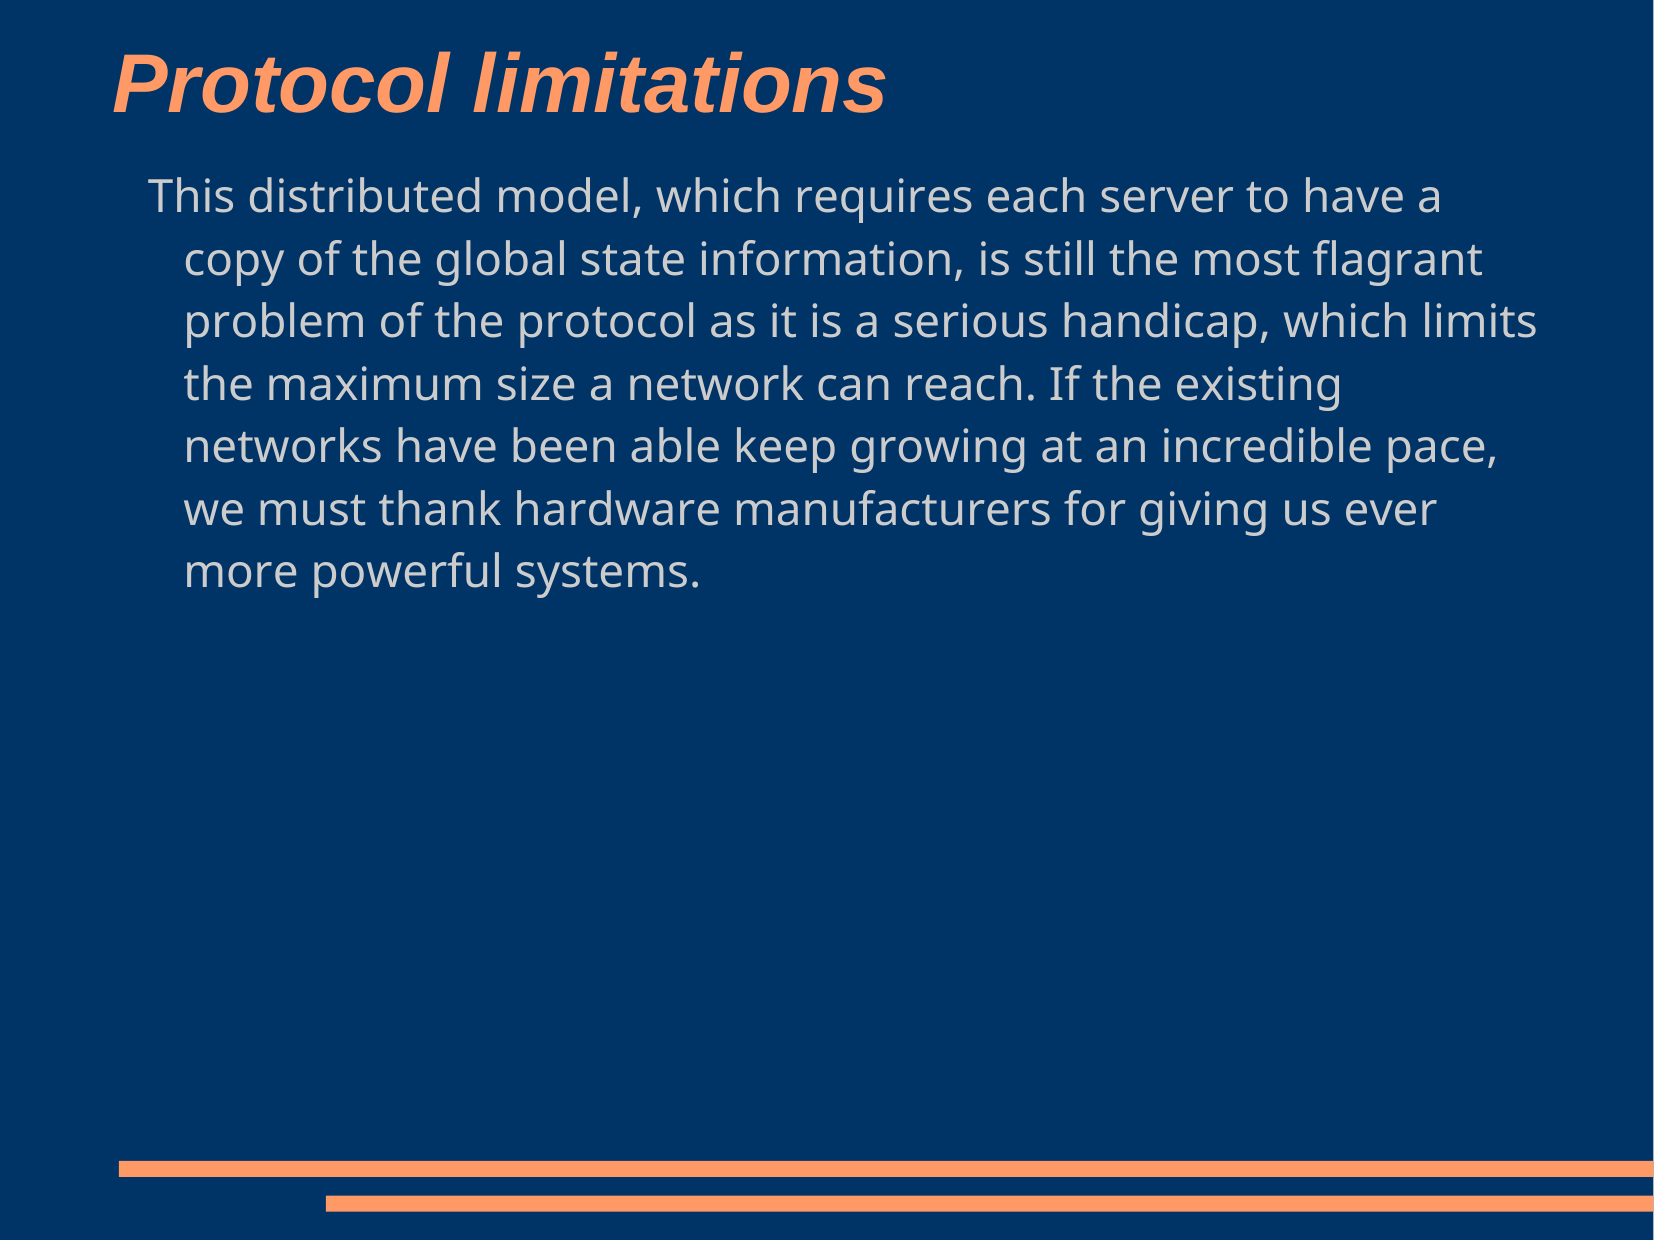

# Protocol limitations
This distributed model, which requires each server to have a copy of the global state information, is still the most flagrant problem of the protocol as it is a serious handicap, which limits the maximum size a network can reach. If the existing networks have been able keep growing at an incredible pace, we must thank hardware manufacturers for giving us ever more powerful systems.